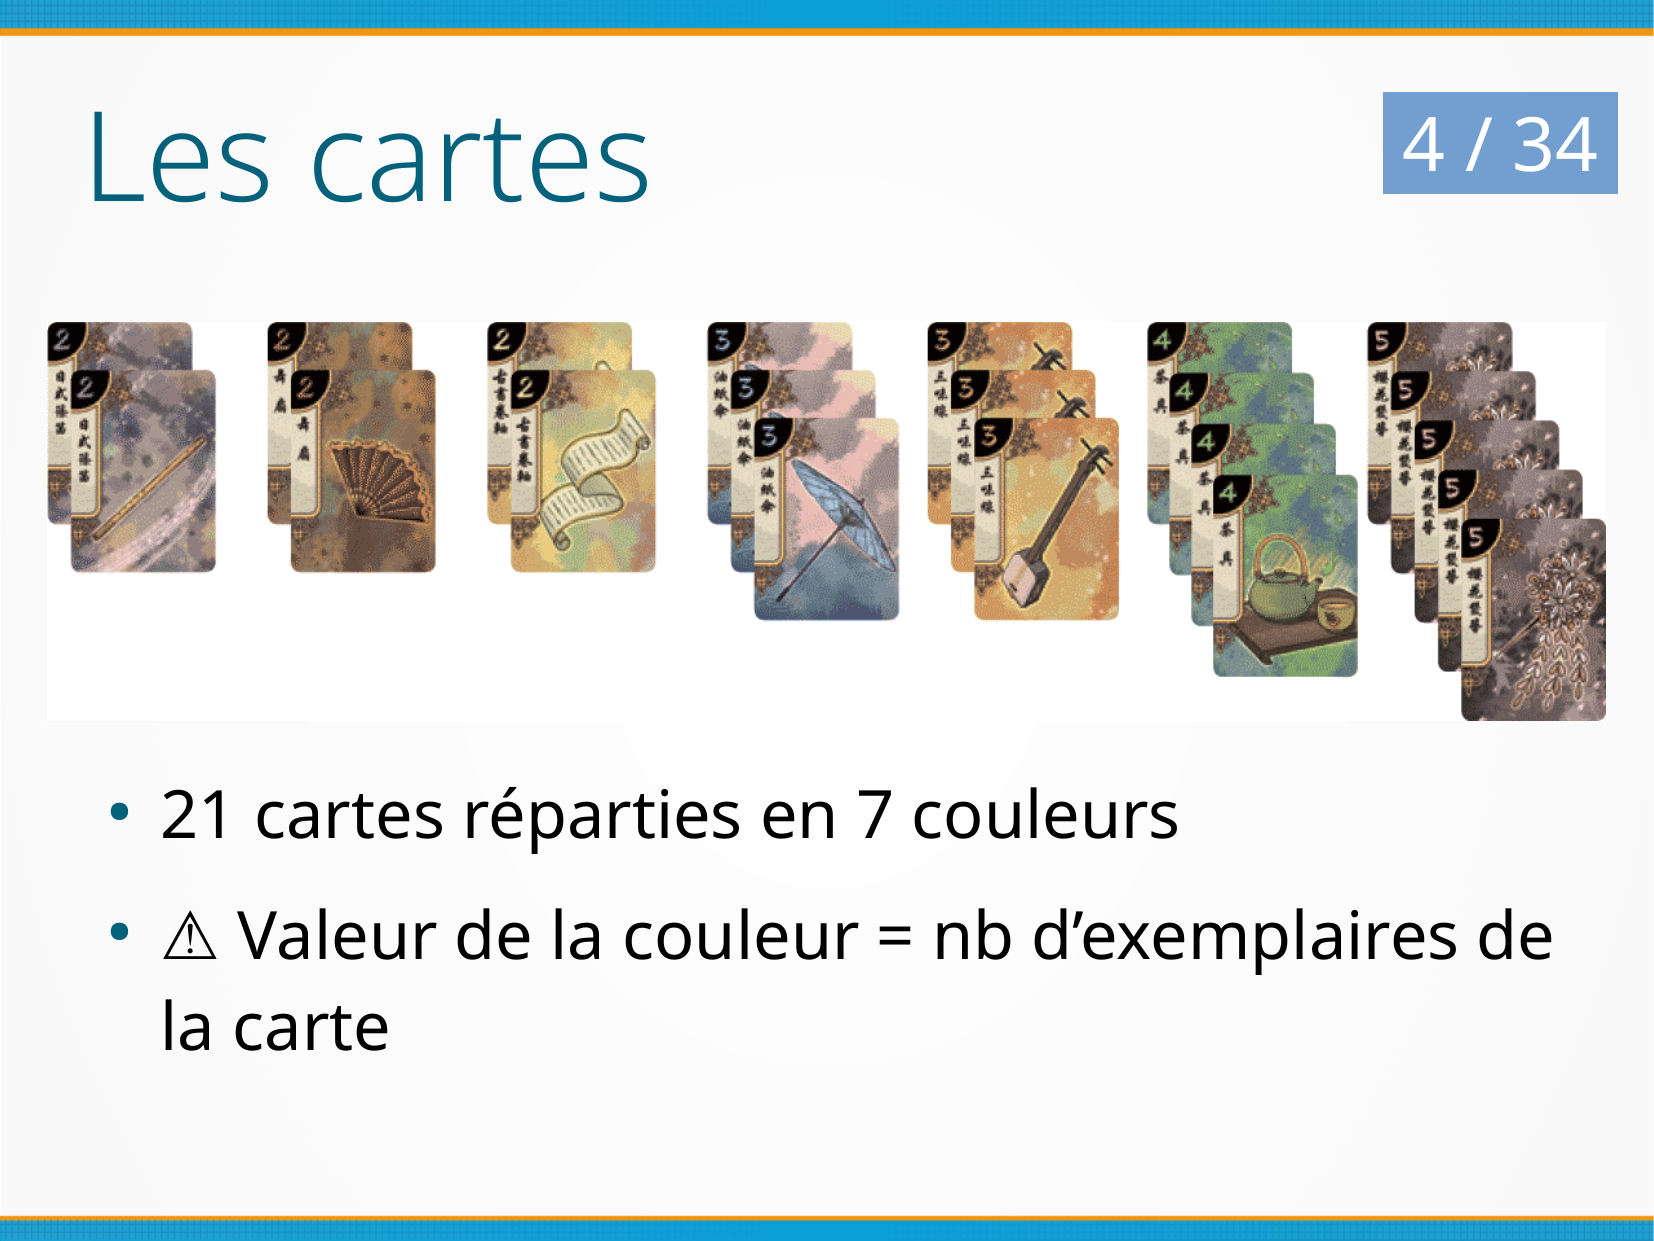

# Les cartes
4
21 cartes réparties en 7 couleurs
⚠ Valeur de la couleur = nb d’exemplaires de la carte